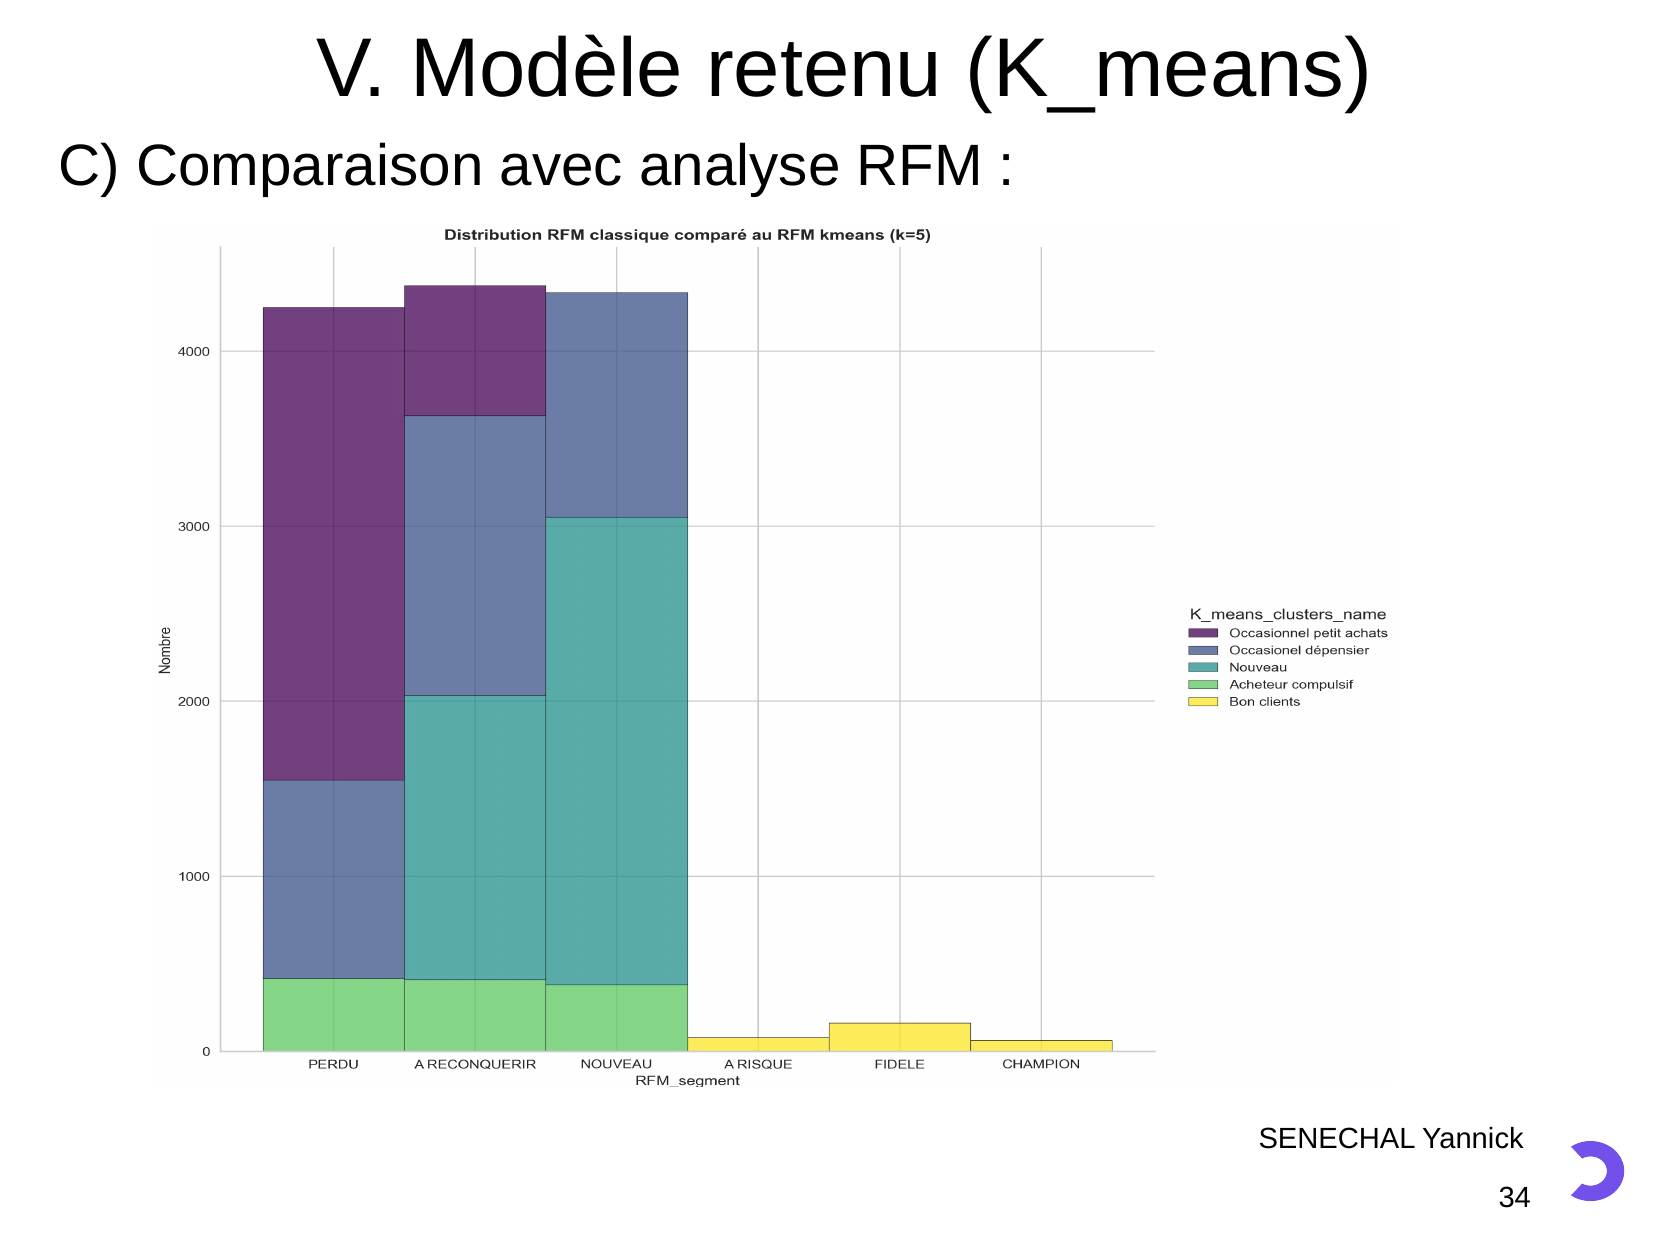

# V. Modèle retenu (K_means)
C) Comparaison avec analyse RFM :
SENECHAL Yannick
34